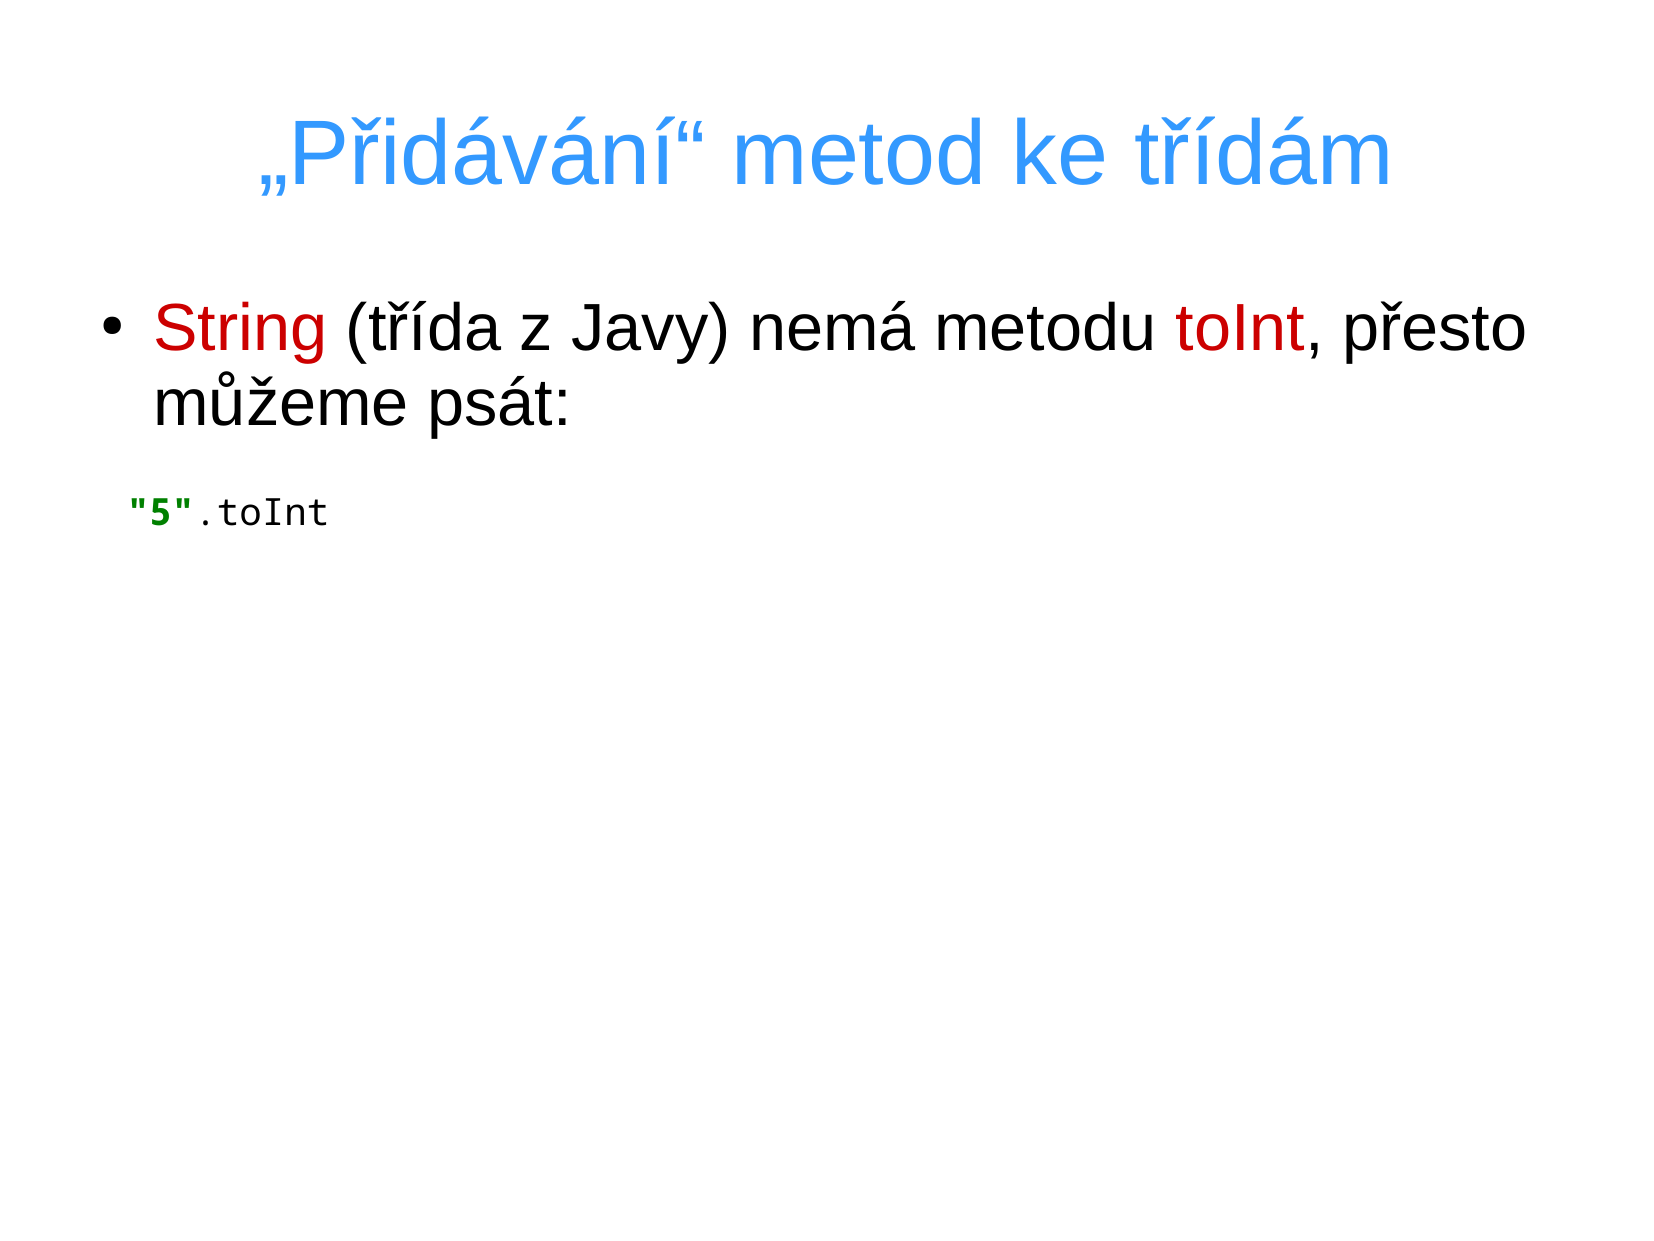

# „Přidávání“ metod ke třídám
String (třída z Javy) nemá metodu toInt, přesto můžeme psát:
"5".toInt